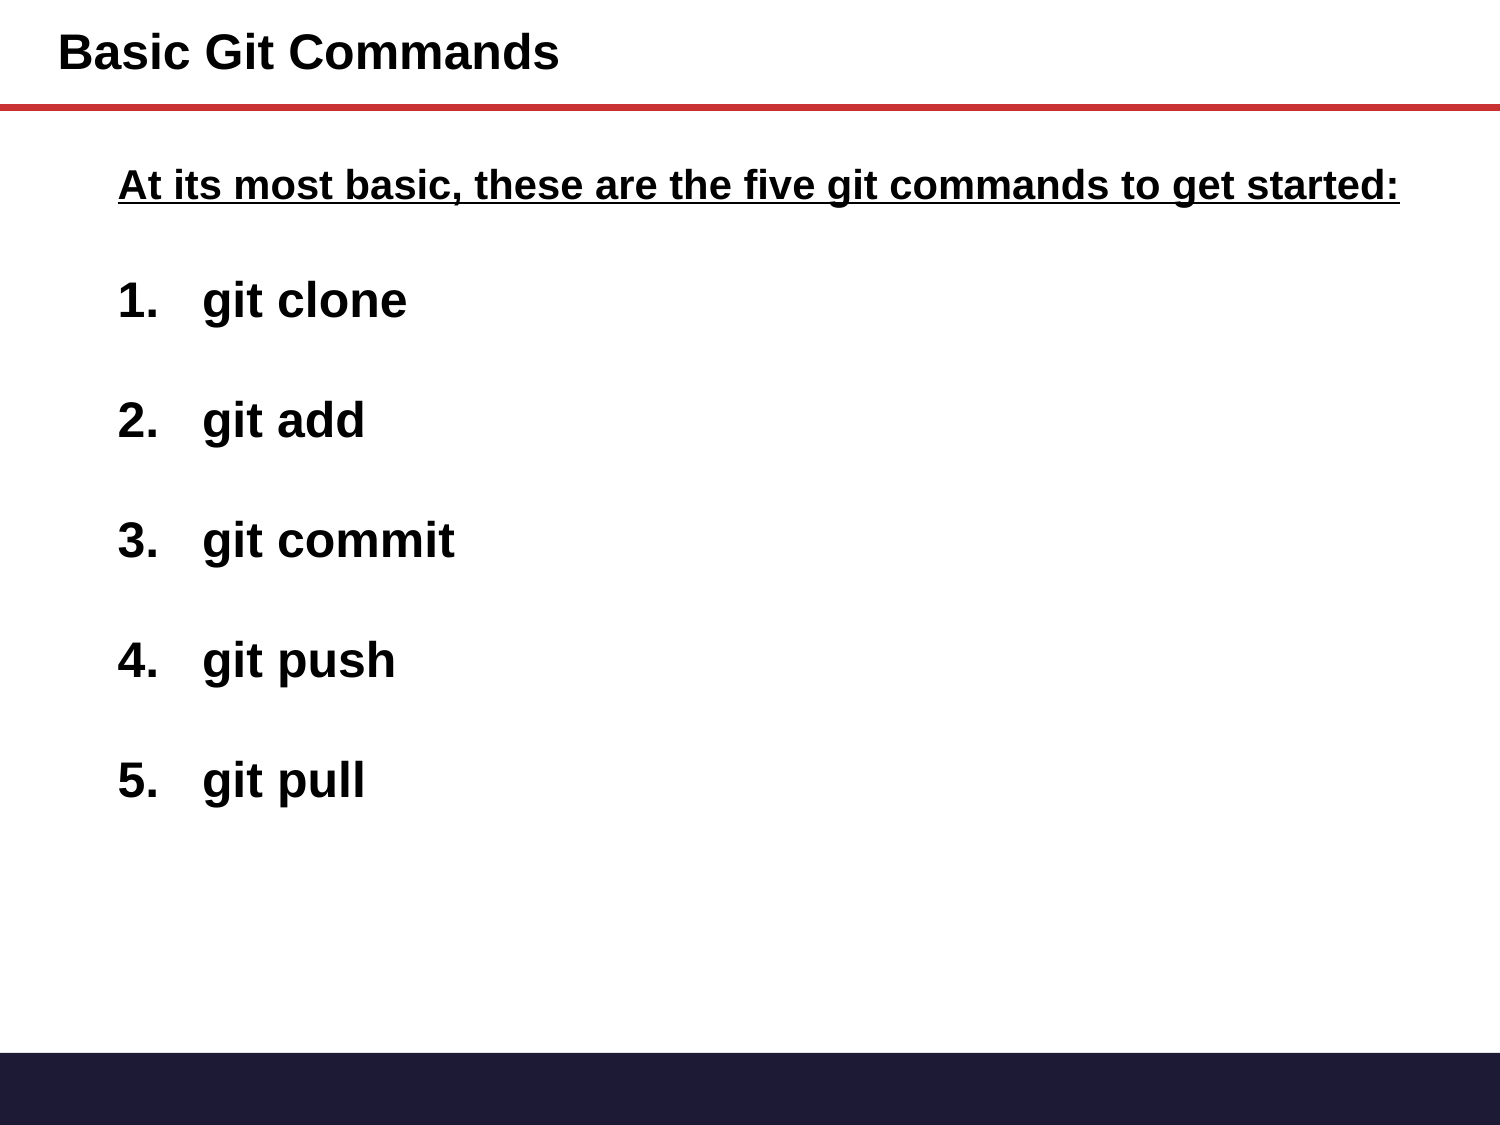

# Basic Git Commands
At its most basic, these are the five git commands to get started:
git clone
git add
git commit
git push
git pull